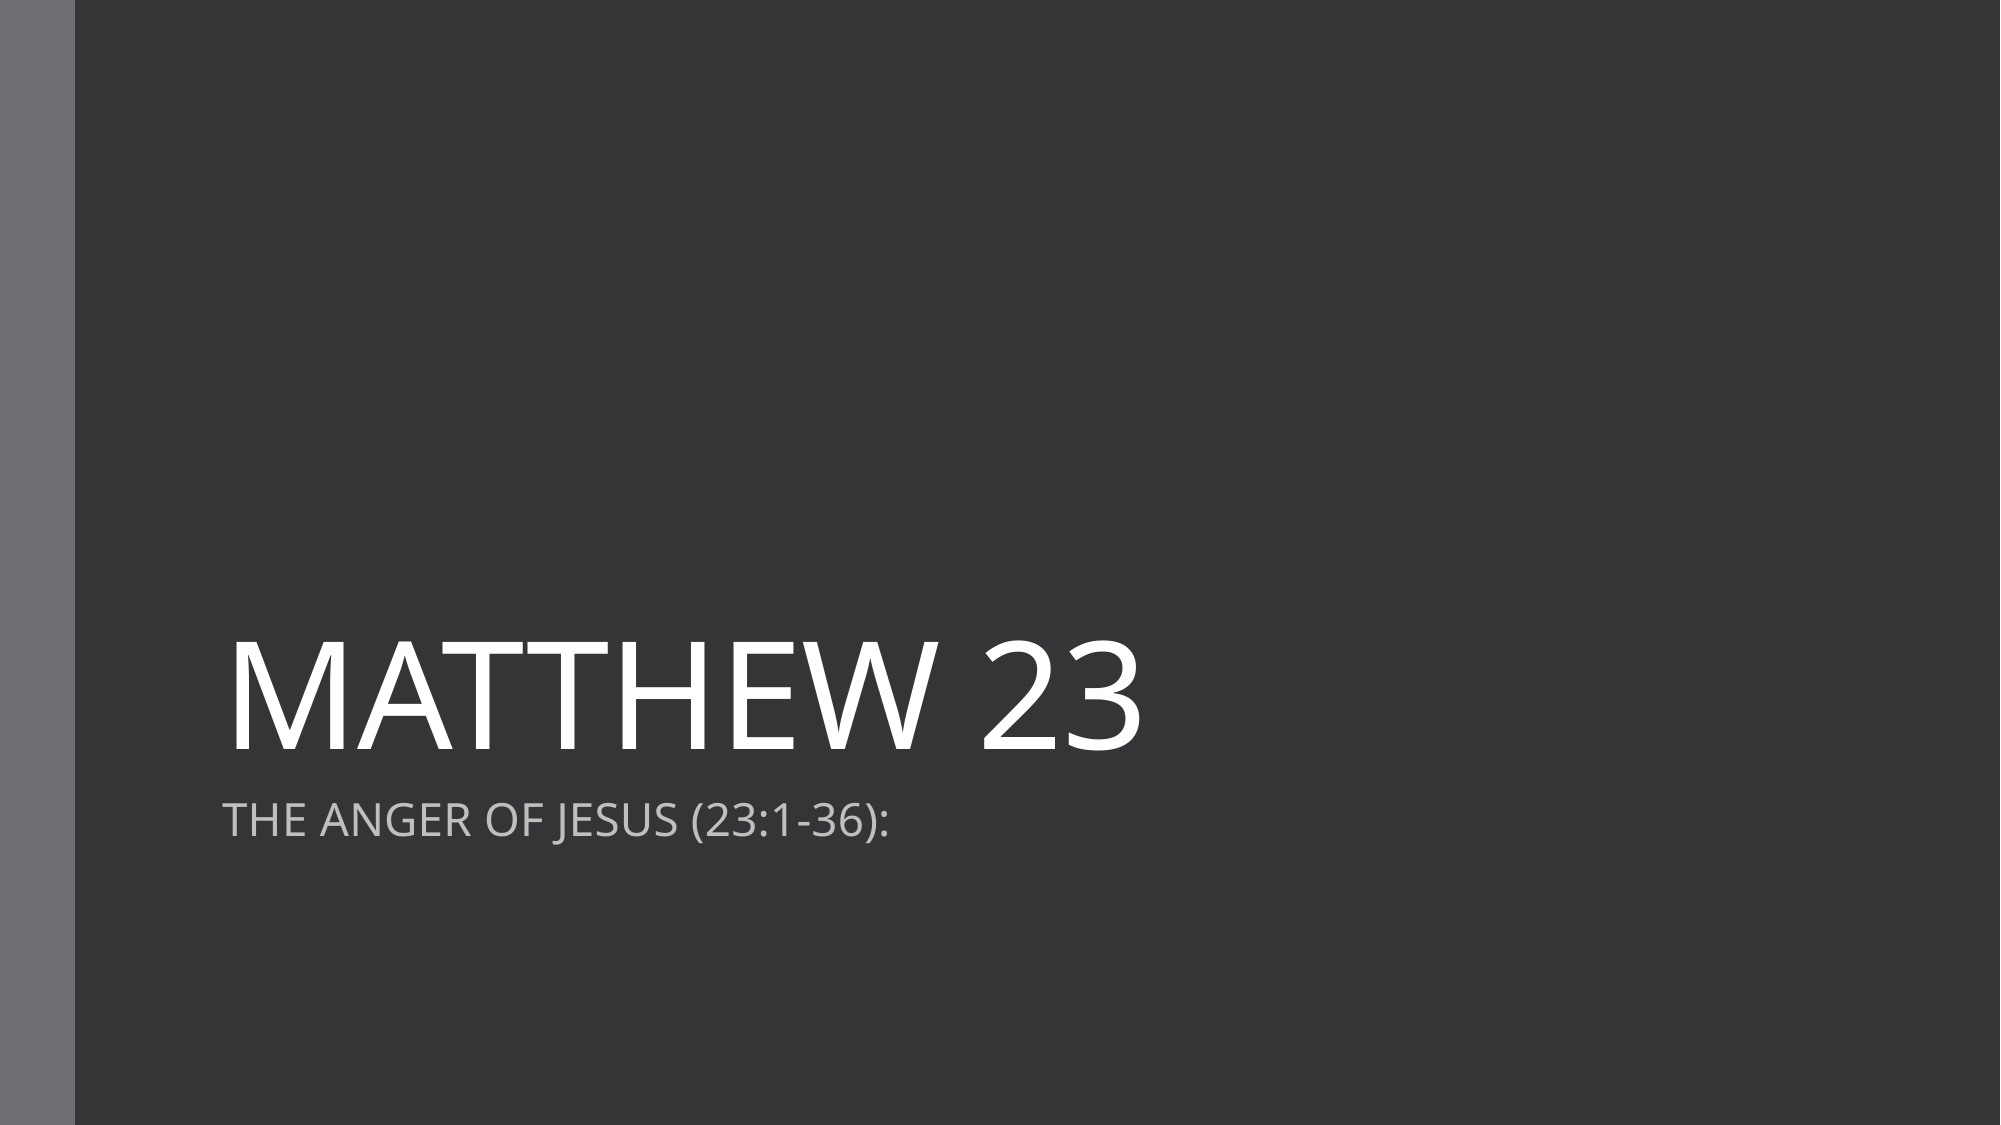

# MATTHEW 23
THE ANGER OF JESUS (23:1-36):